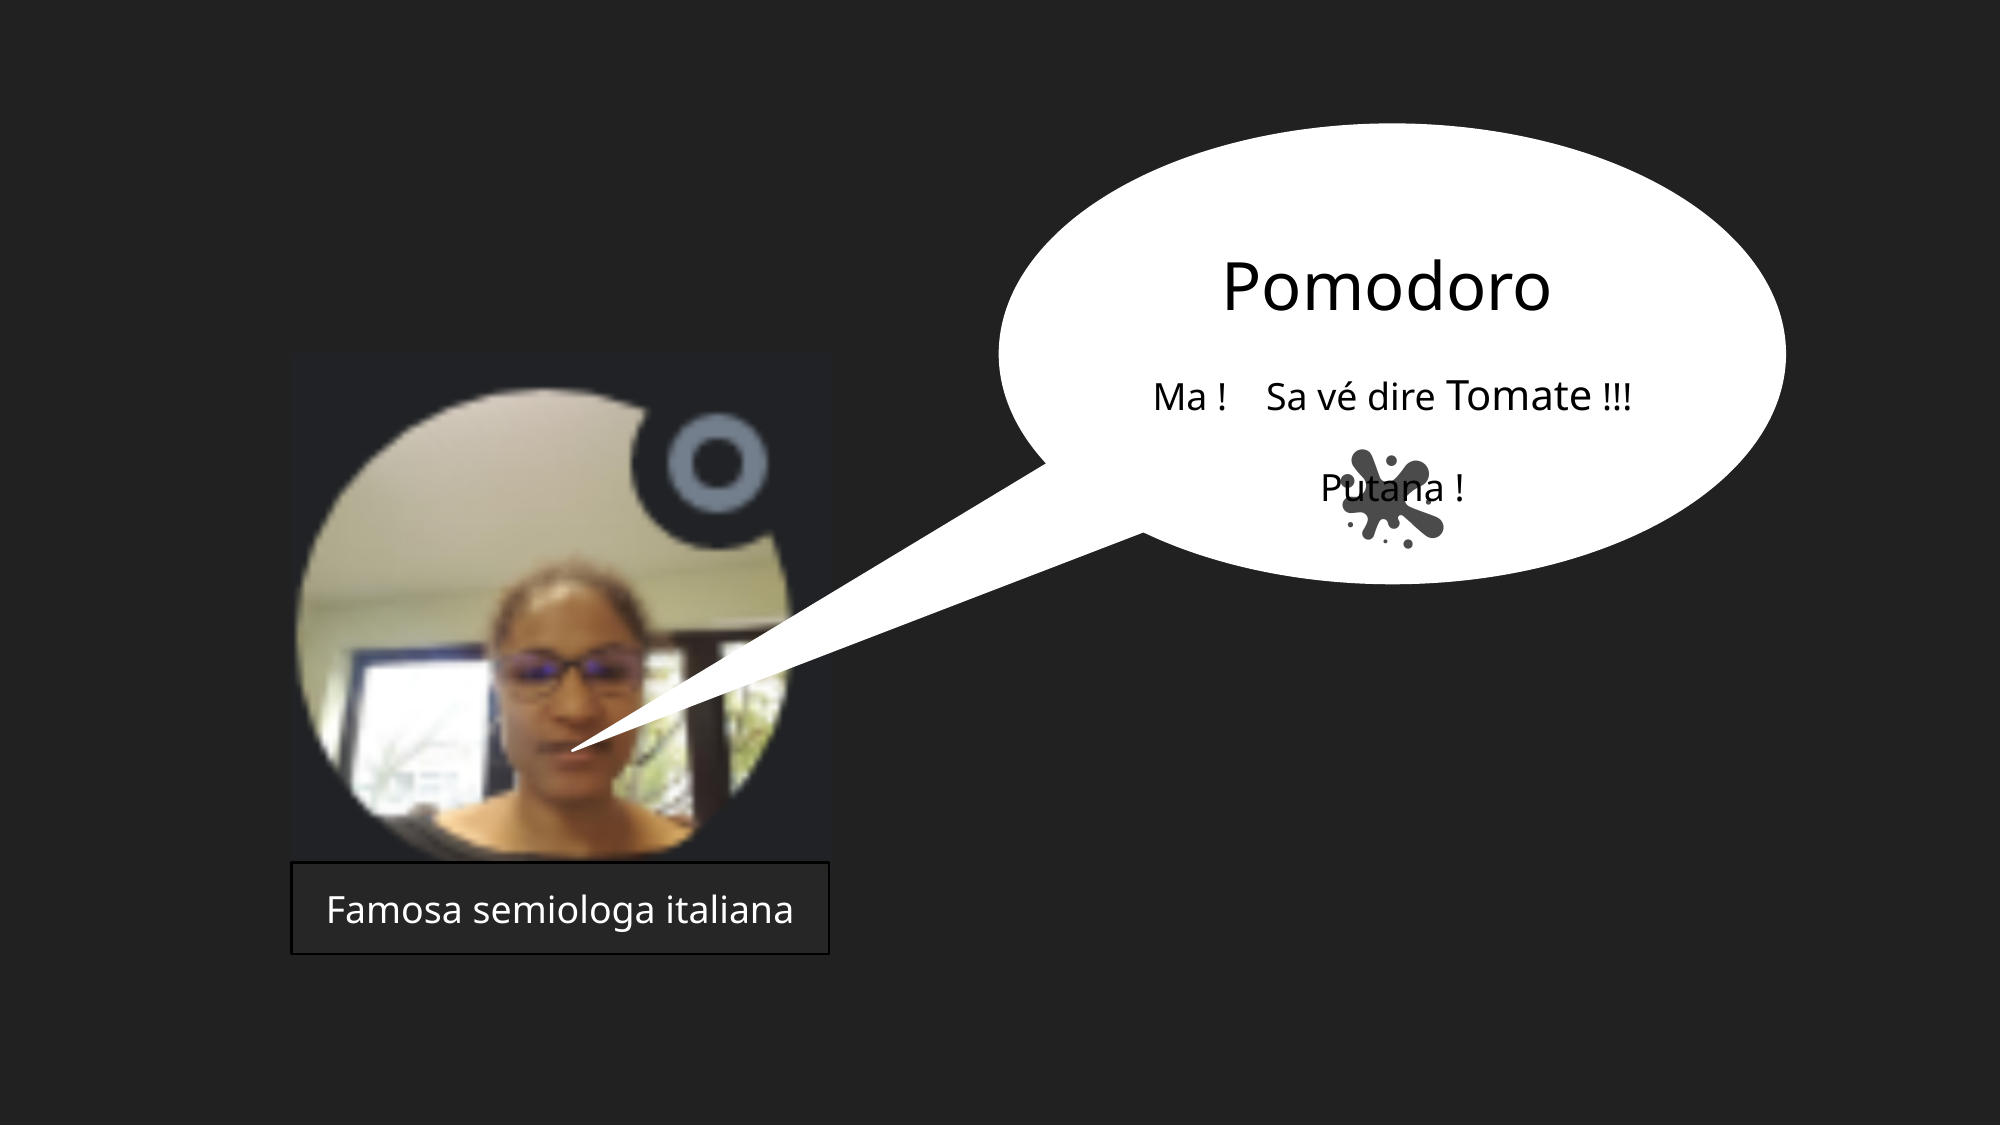

Pomodoro
Ma ! Sa vé dire Tomate !!!
Putana !
Famosa semiologa italiana